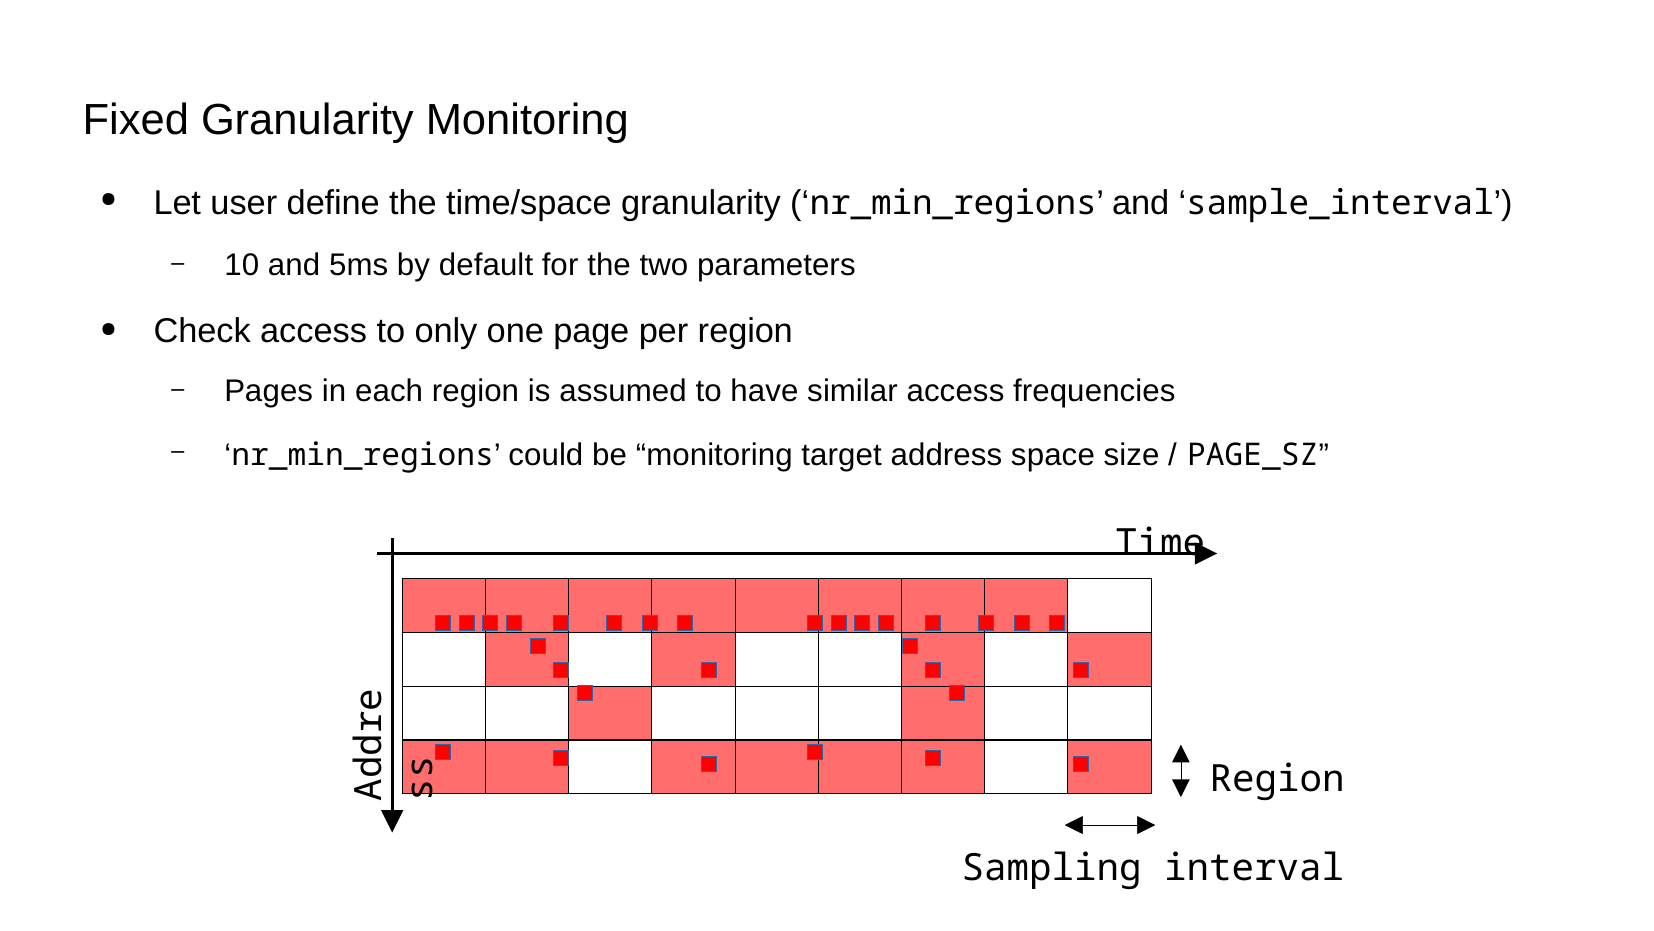

# Fixed Granularity Monitoring
Let user define the time/space granularity (‘nr_min_regions’ and ‘sample_interval’)
10 and 5ms by default for the two parameters
Check access to only one page per region
Pages in each region is assumed to have similar access frequencies
‘nr_min_regions’ could be “monitoring target address space size / PAGE_SZ”
Time
| | | | | | | | | |
| --- | --- | --- | --- | --- | --- | --- | --- | --- |
| | | | | | | | | |
| | | | | | | | | |
| | | | | | | | | |
Address
Region
Sampling interval